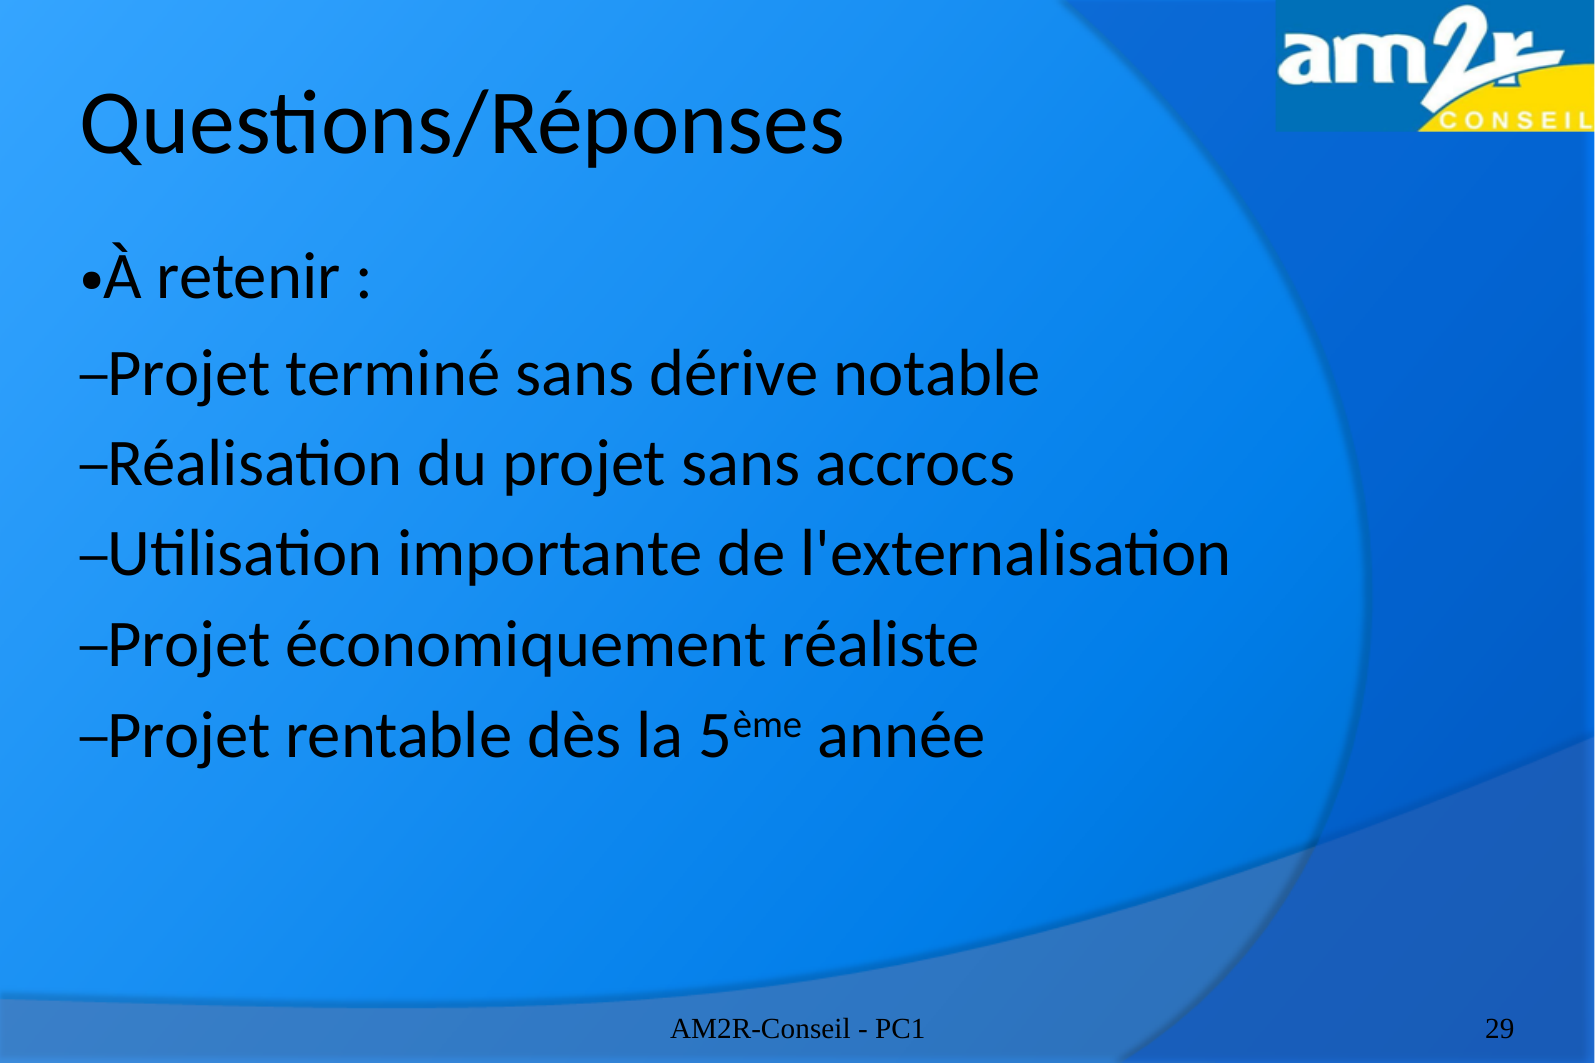

# Questions/Réponses
À retenir :
Projet terminé sans dérive notable
Réalisation du projet sans accrocs
Utilisation importante de l'externalisation
Projet économiquement réaliste
Projet rentable dès la 5ème année
AM2R-Conseil - PC1
29